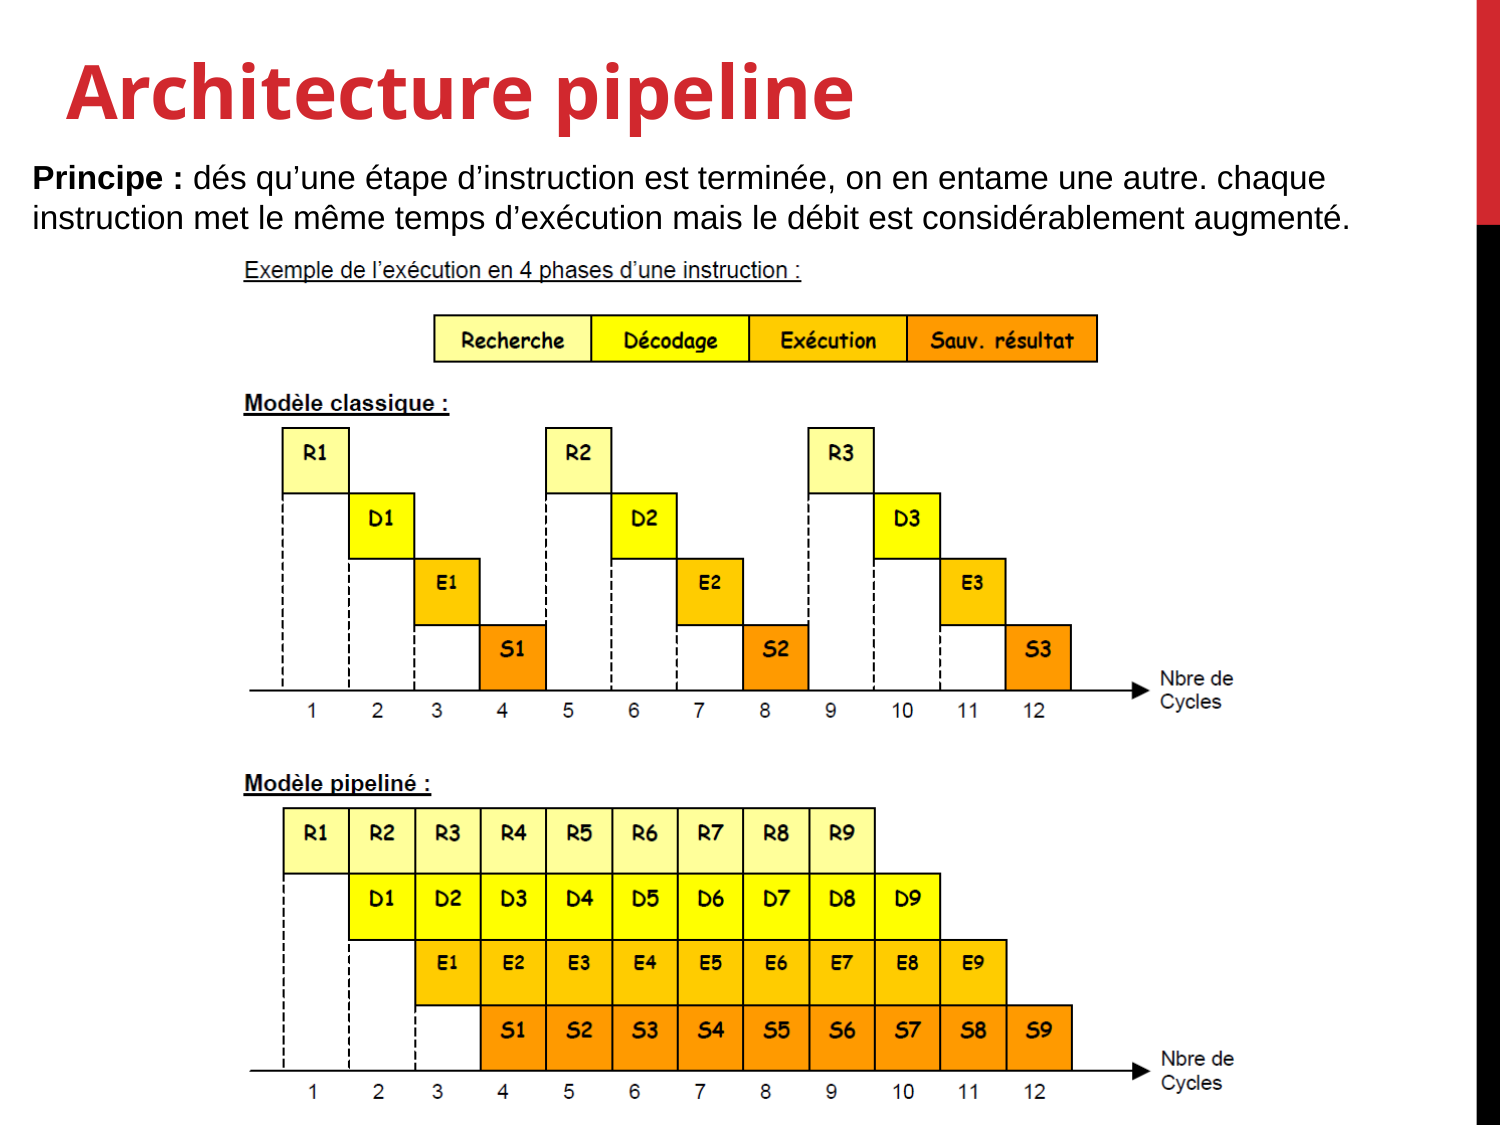

# Architecture pipeline
Principe : dés qu’une étape d’instruction est terminée, on en entame une autre. chaque instruction met le même temps d’exécution mais le débit est considérablement augmenté.